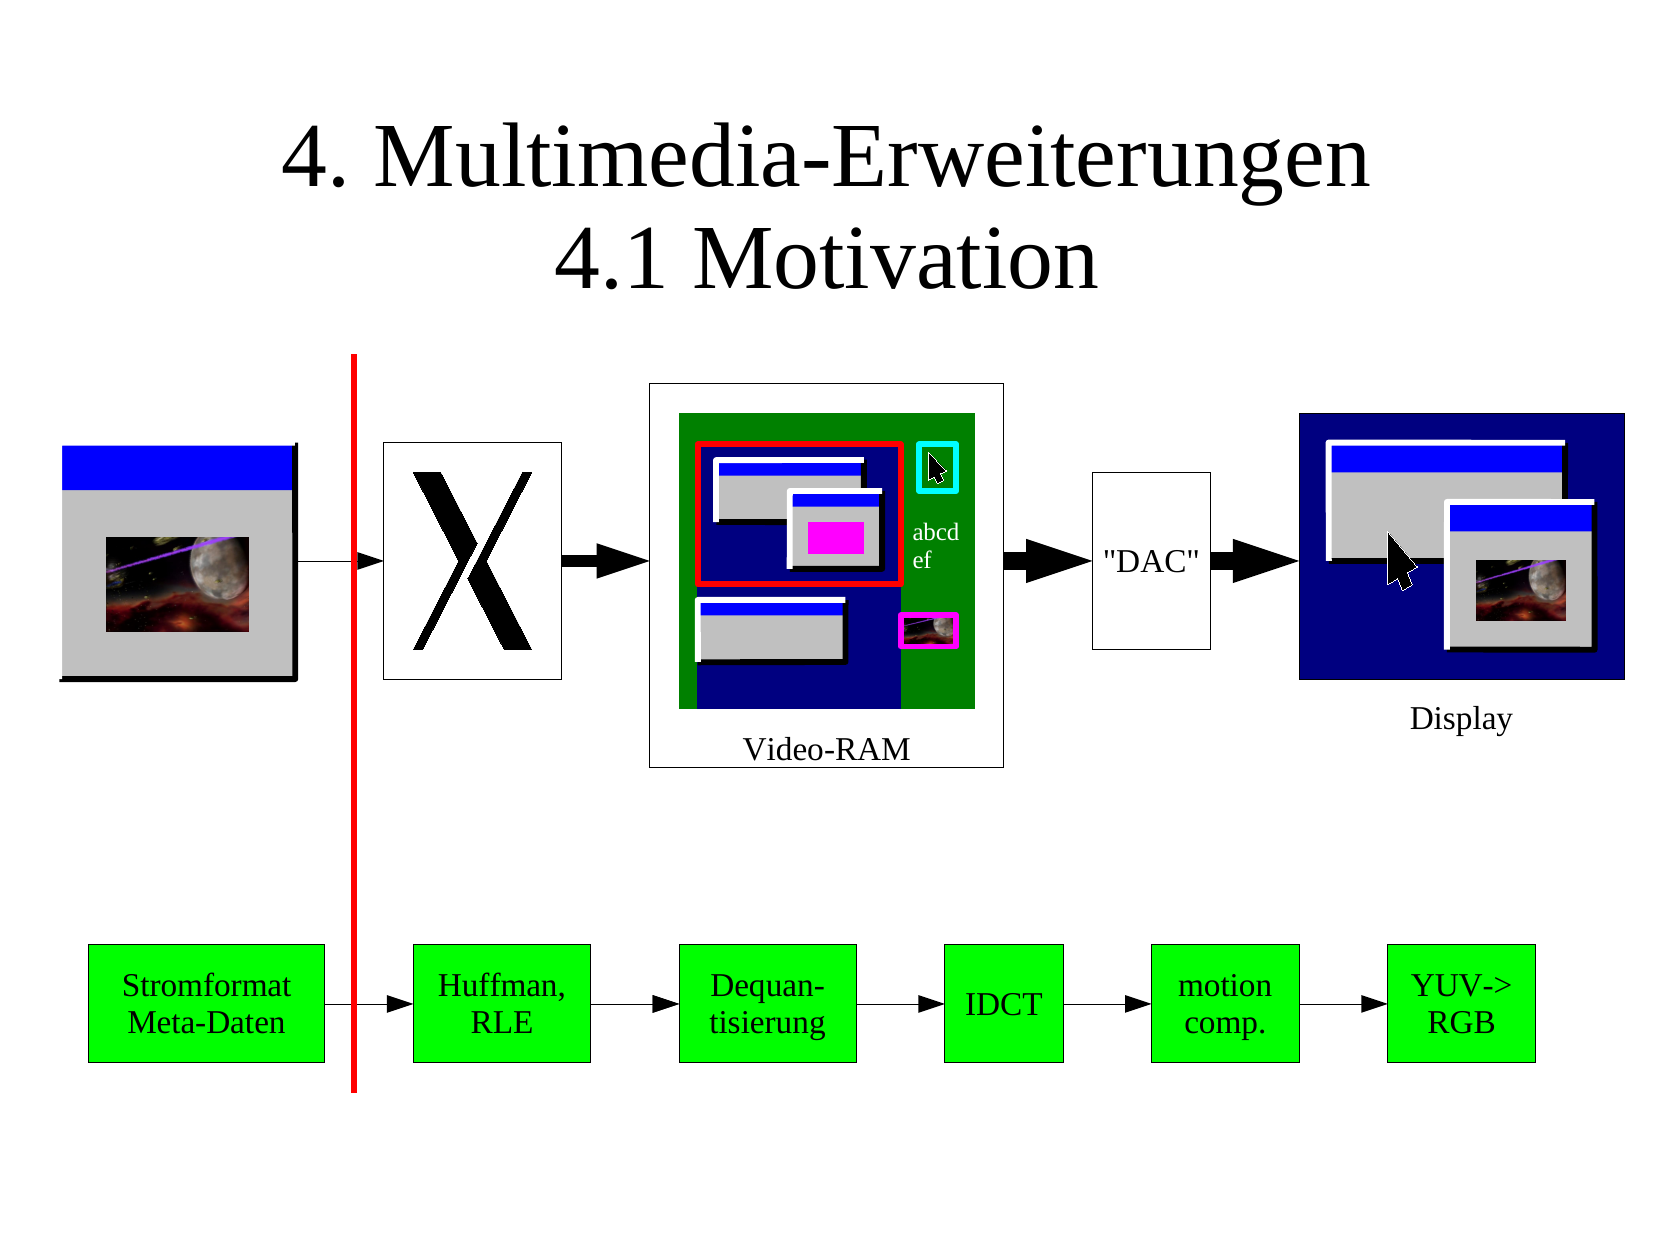

# 4. Multimedia-Erweiterungen 4.1 Motivation
Video-RAM
abcdef
"DAC"
Display
Stromformat
Meta-Daten
Huffman,
RLE
Dequan-
tisierung
IDCT
motion
comp.
YUV->
RGB